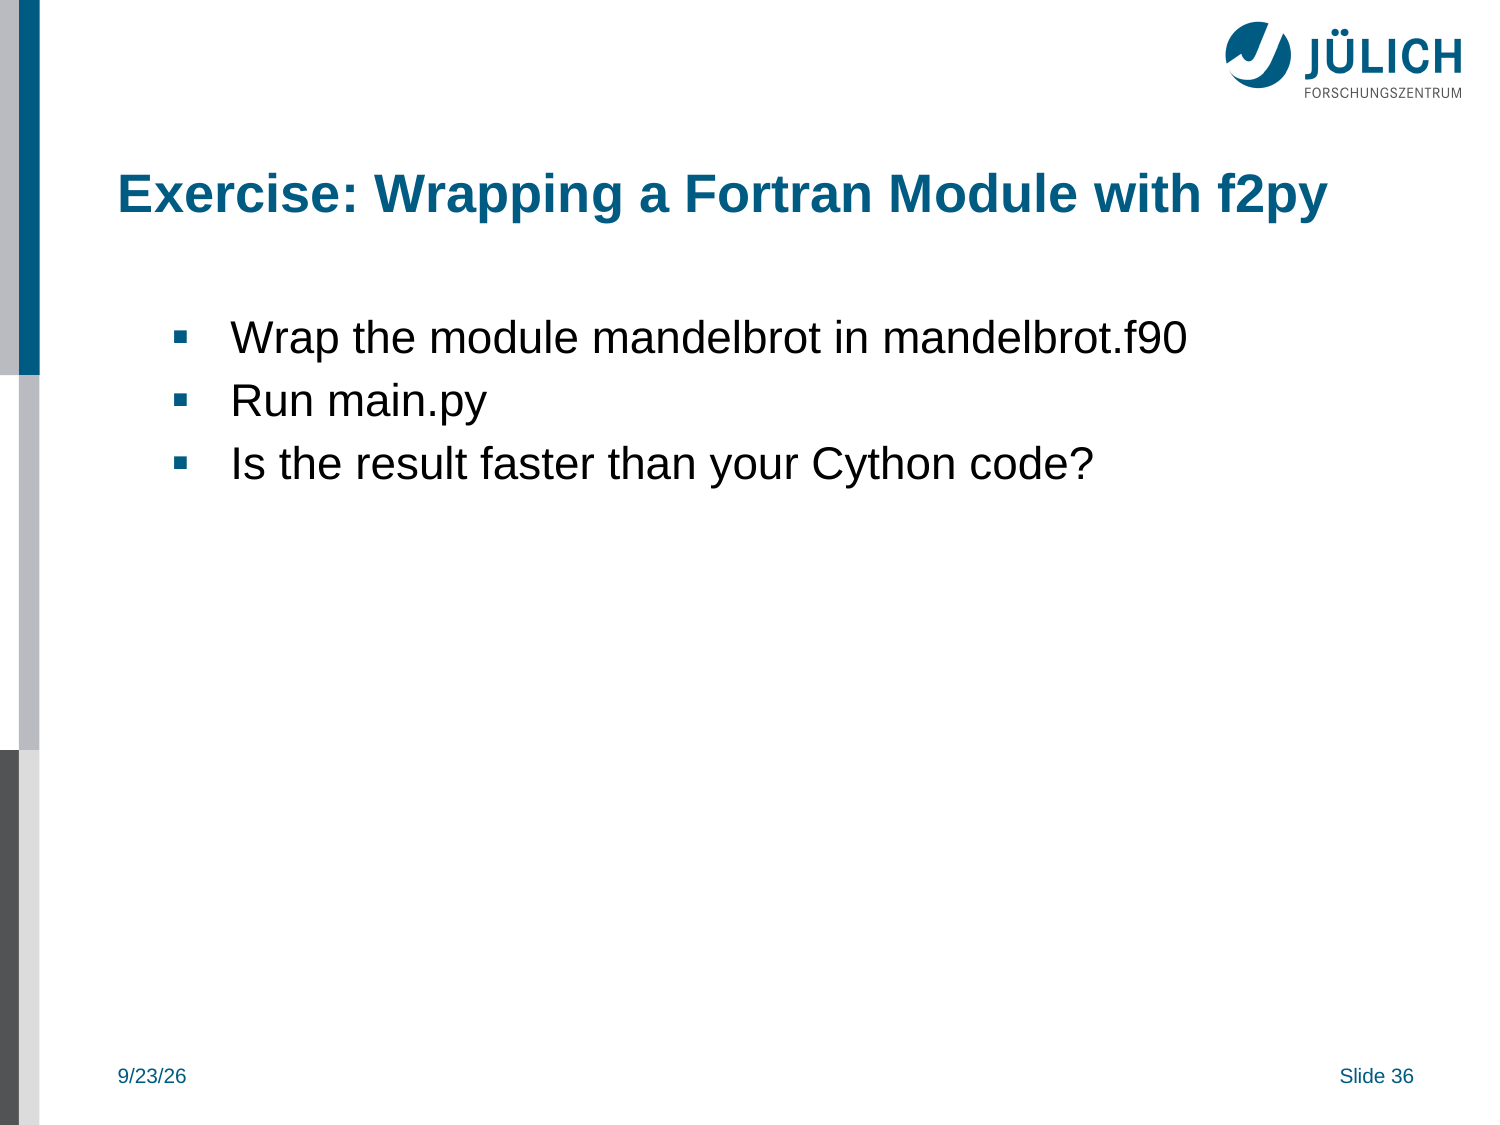

# Exercise: Wrapping a Fortran Module with f2py
Wrap the module mandelbrot in mandelbrot.f90
Run main.py
Is the result faster than your Cython code?